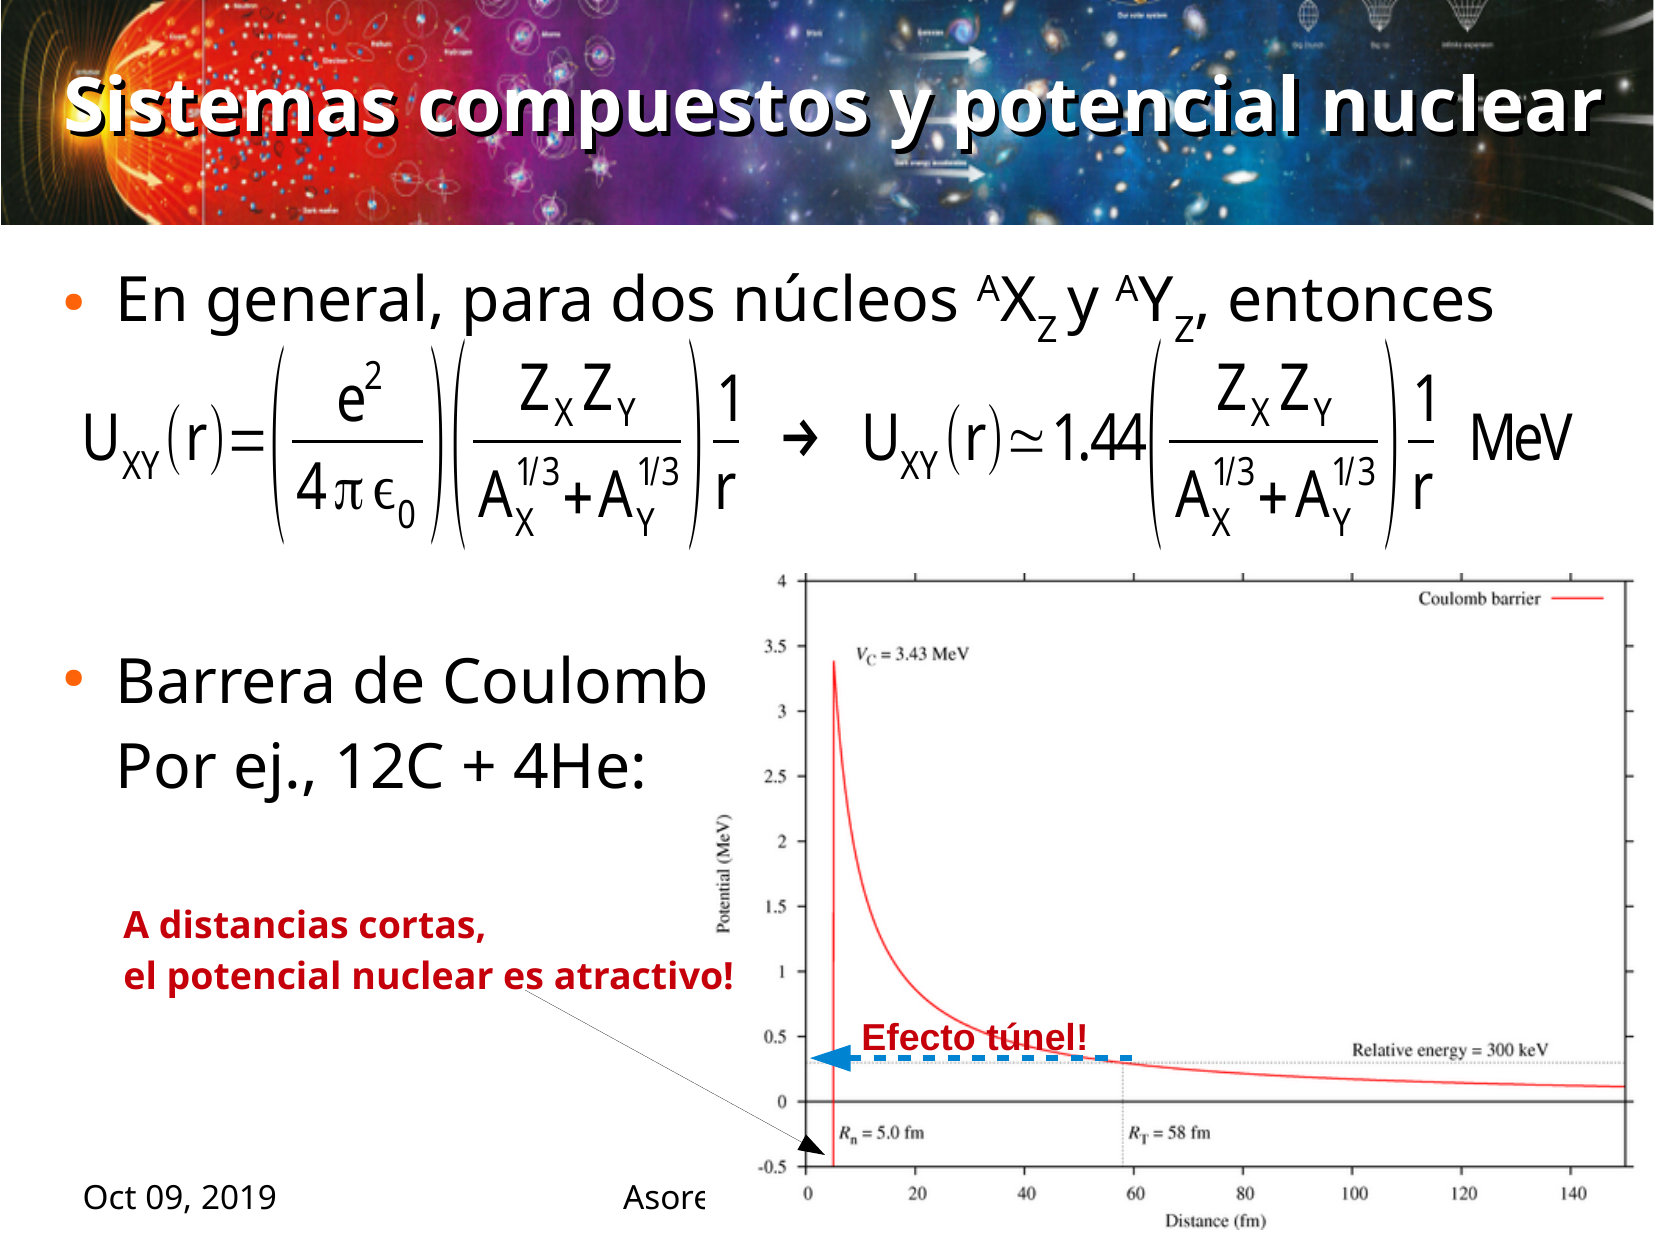

# Sistemas compuestos y potencial nuclear
En general, para dos núcleos AXZ y AYZ, entonces
Barrera de Coulomb.
Por ej., 12C + 4He:
A distancias cortas,
el potencial nuclear es atractivo!
Efecto túnel!
Oct 09, 2019
Asorey IPAC 2019 U02C03
22